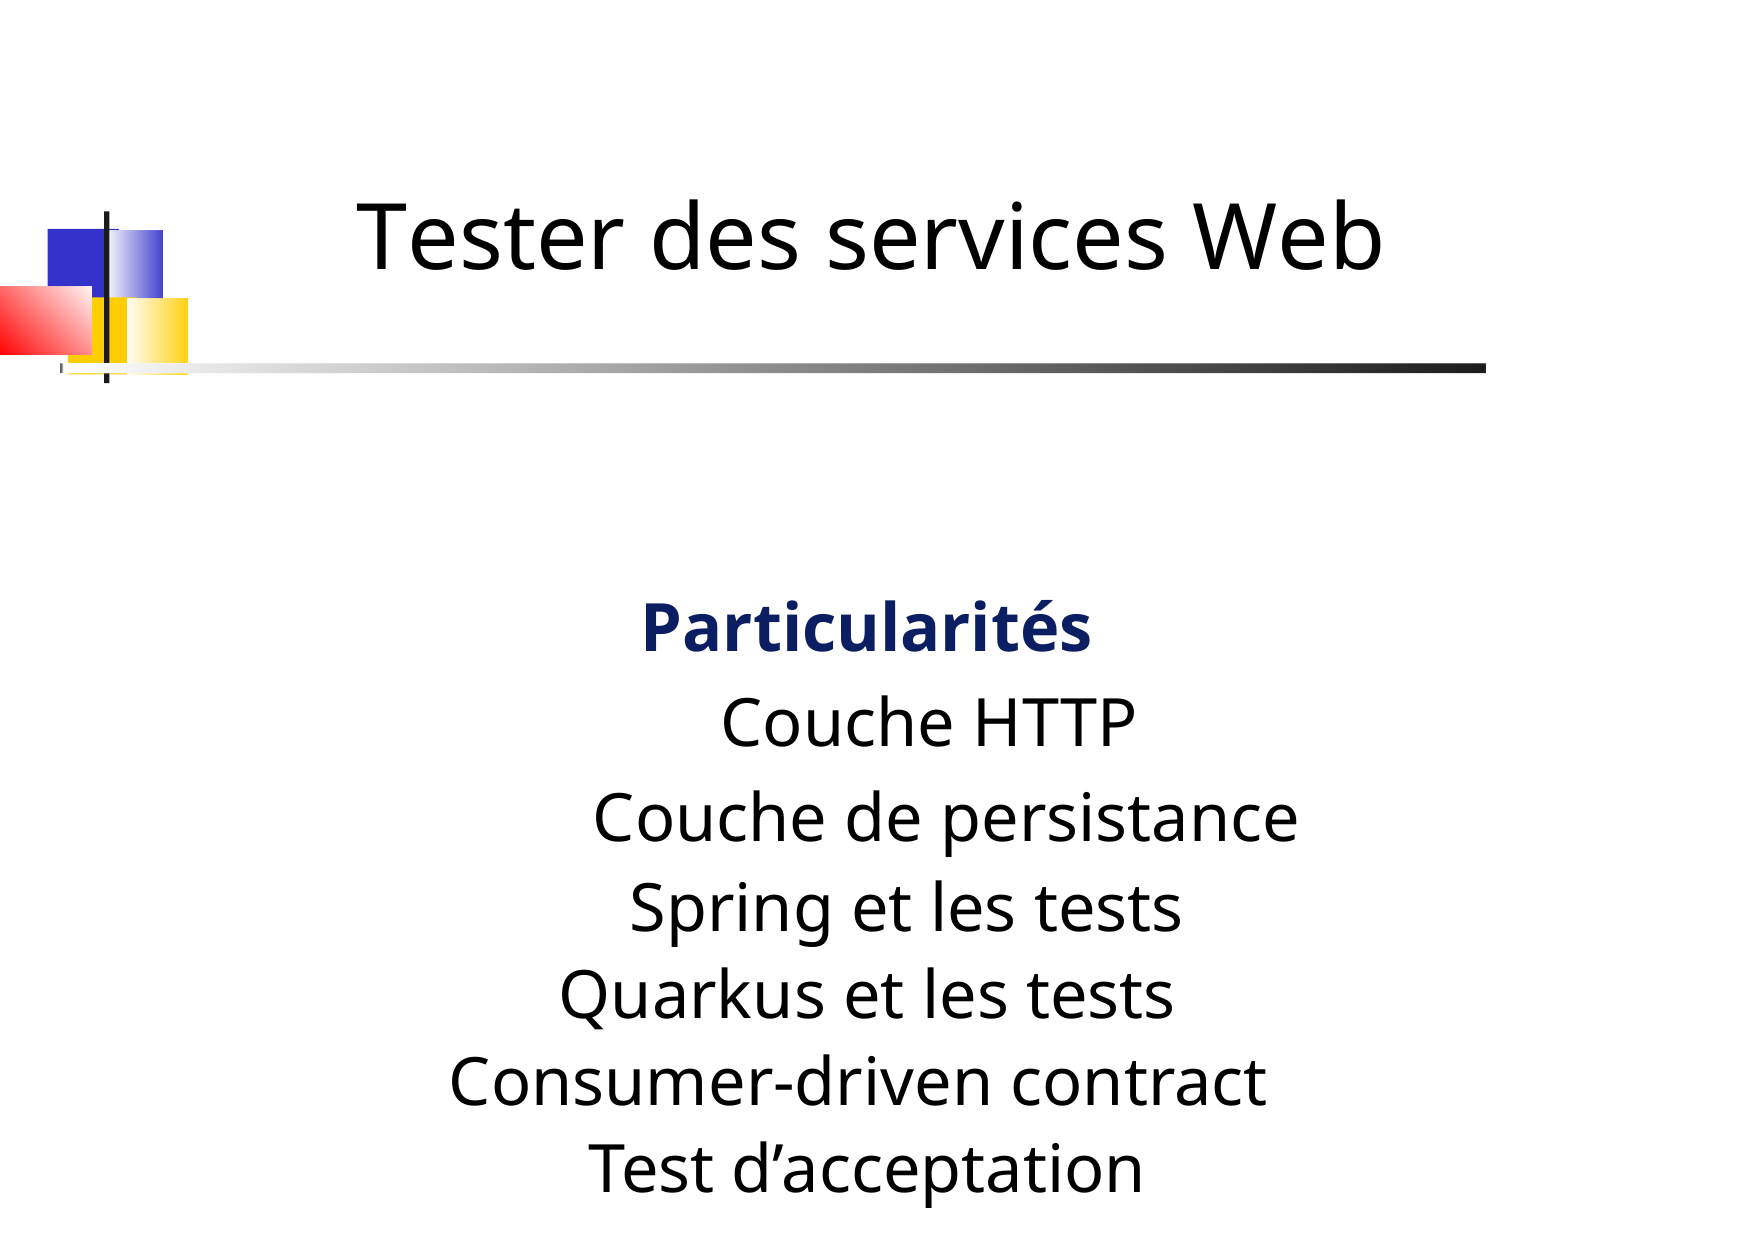

# Tester des services Web
Particularités
Couche HTTP
Couche de persistance
Spring et les tests
Quarkus et les tests
Consumer-driven contract
Test d’acceptation